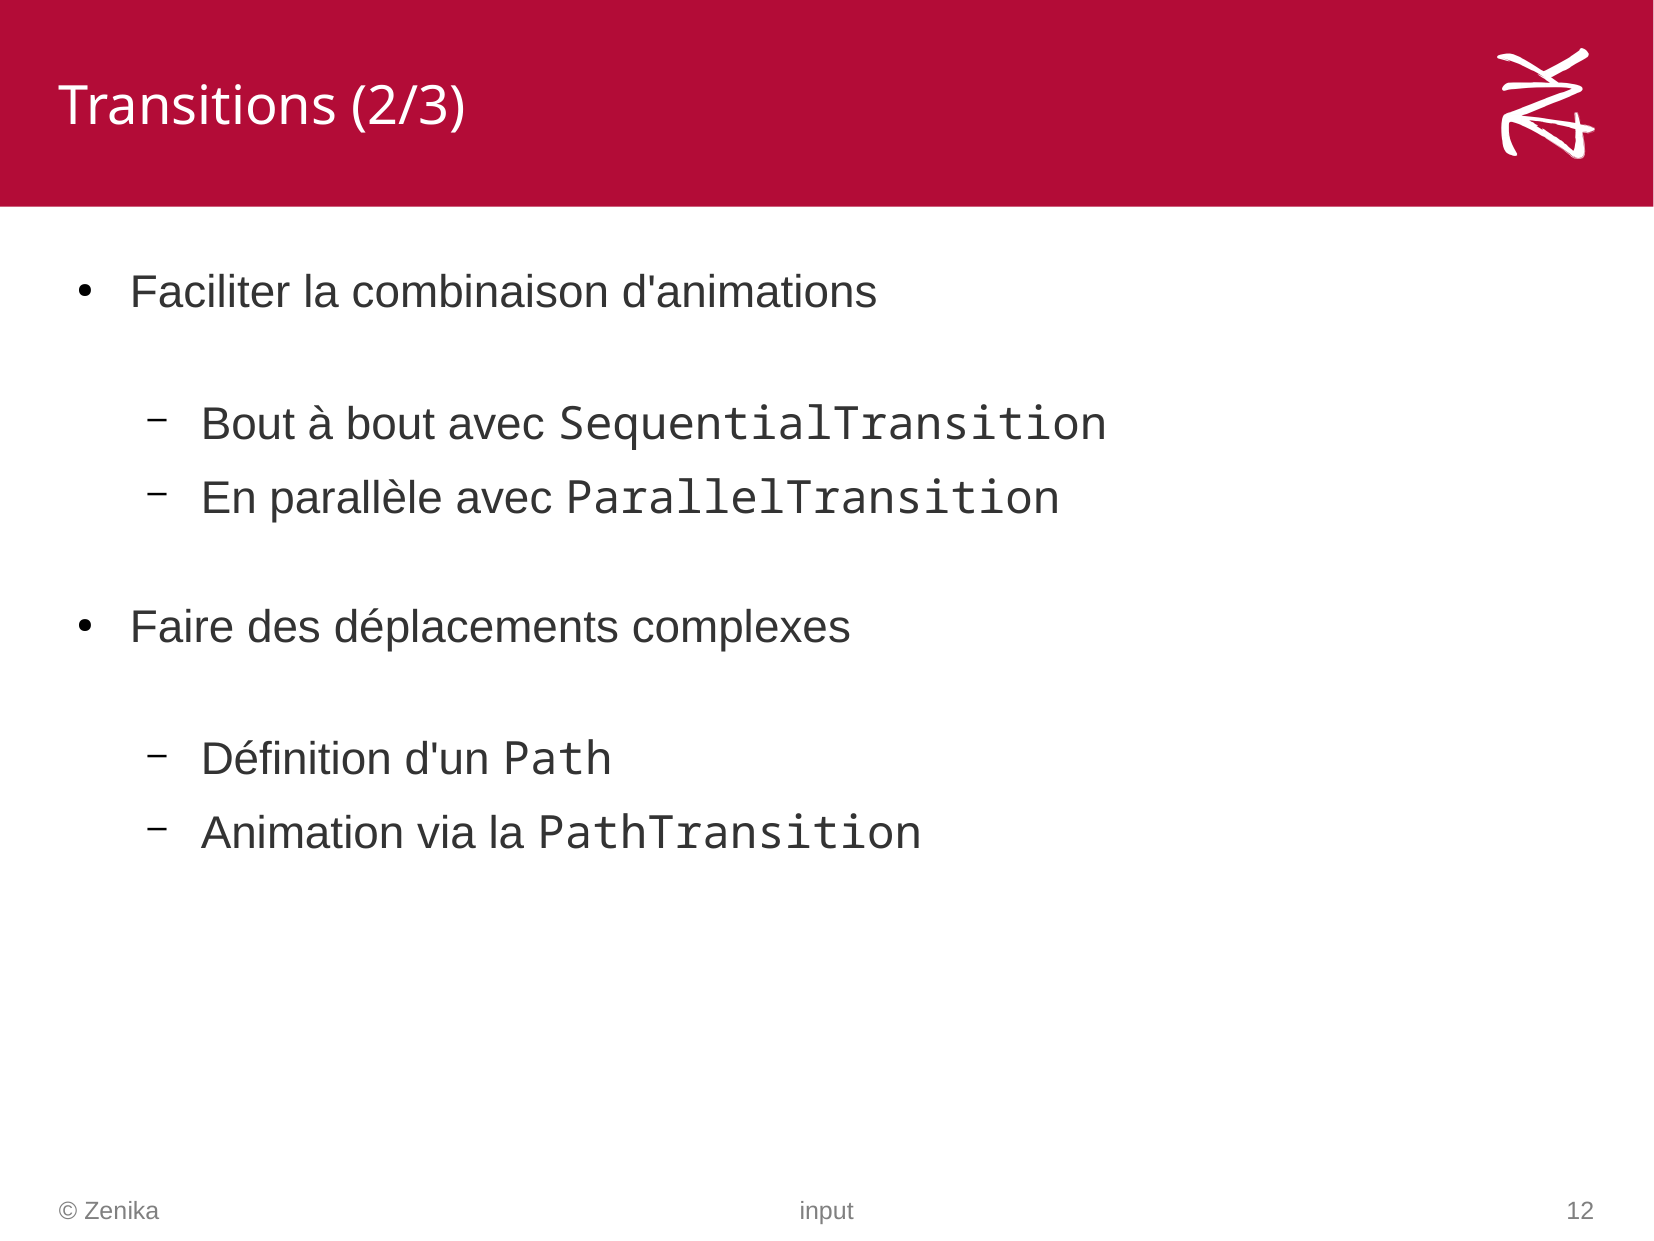

# Transitions (2/3)
Faciliter la combinaison d'animations
Bout à bout avec SequentialTransition
En parallèle avec ParallelTransition
Faire des déplacements complexes
Définition d'un Path
Animation via la PathTransition